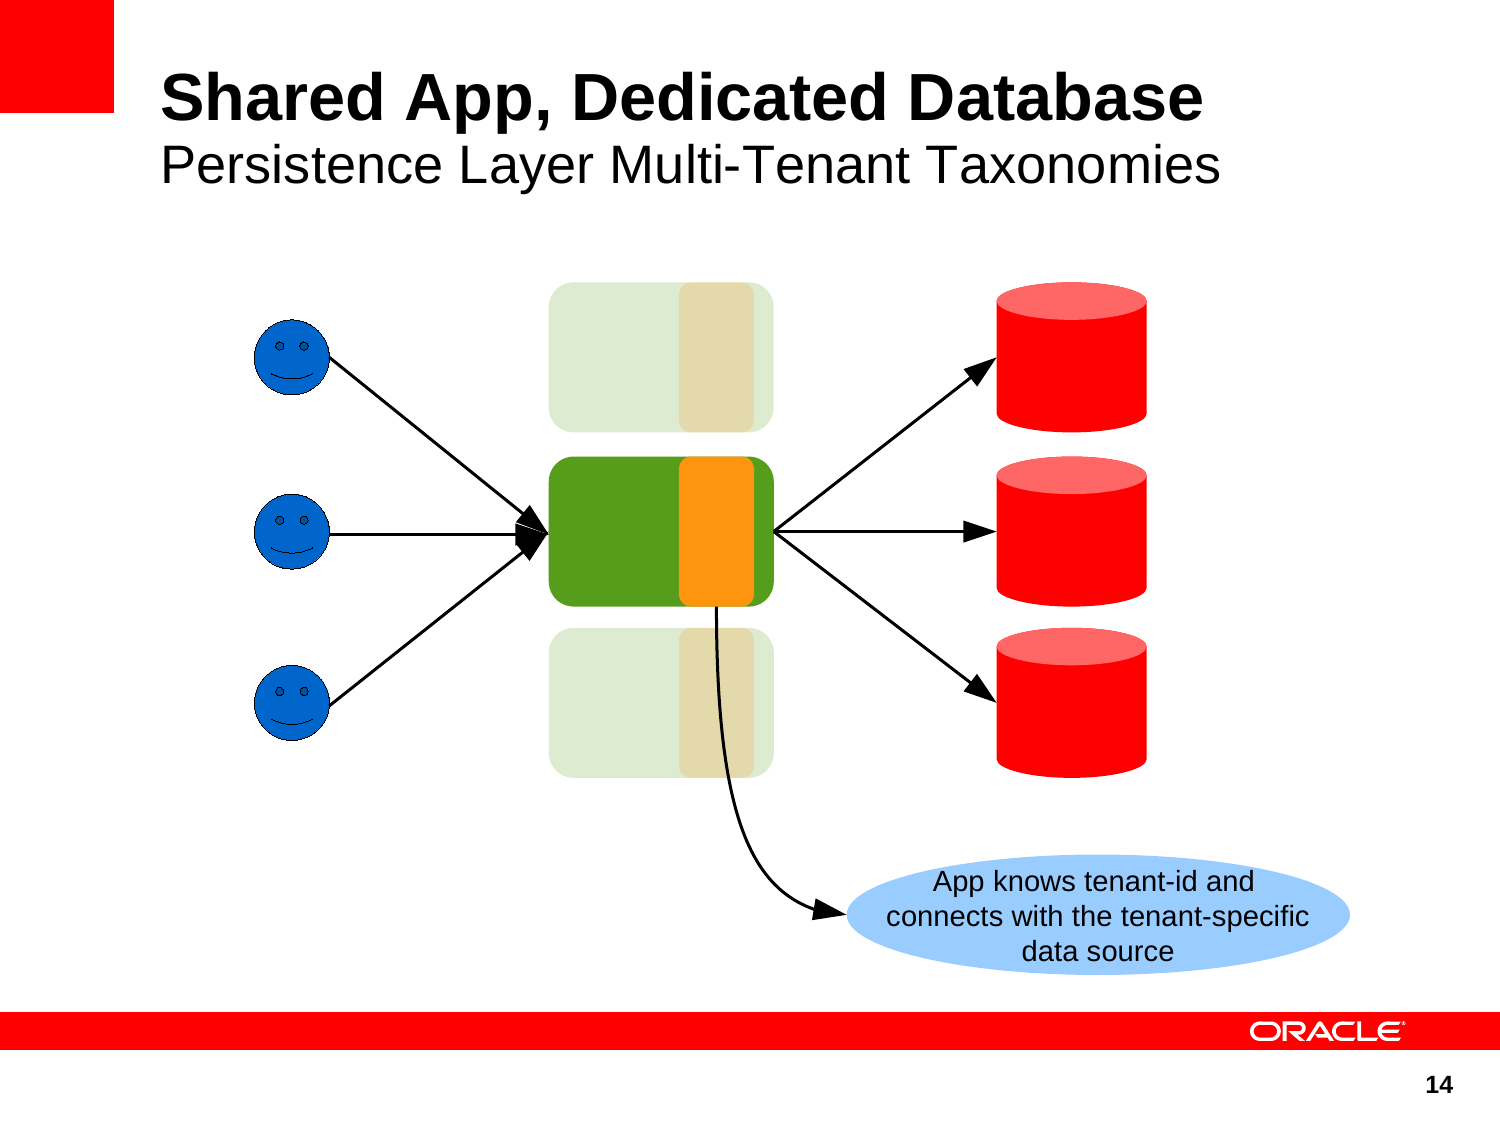

# Shared App, Dedicated Database Persistence Layer Multi-Tenant Taxonomies
App knows tenant-id and
connects with the tenant-specific
data source